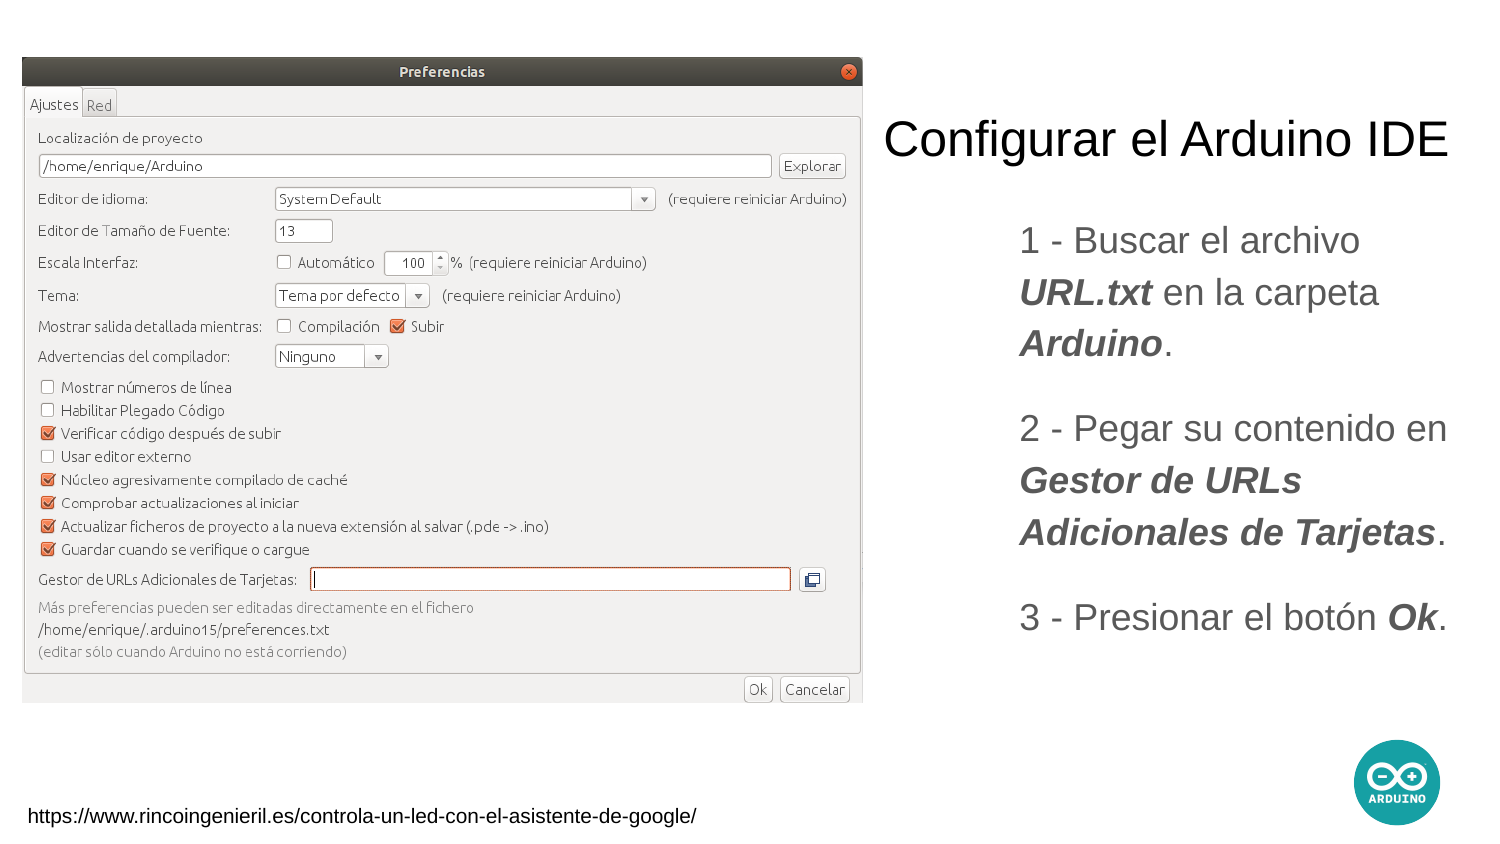

# Configurar el Arduino IDE
1 - Buscar el archivo URL.txt en la carpeta Arduino.
2 - Pegar su contenido en Gestor de URLs Adicionales de Tarjetas.
3 - Presionar el botón Ok.